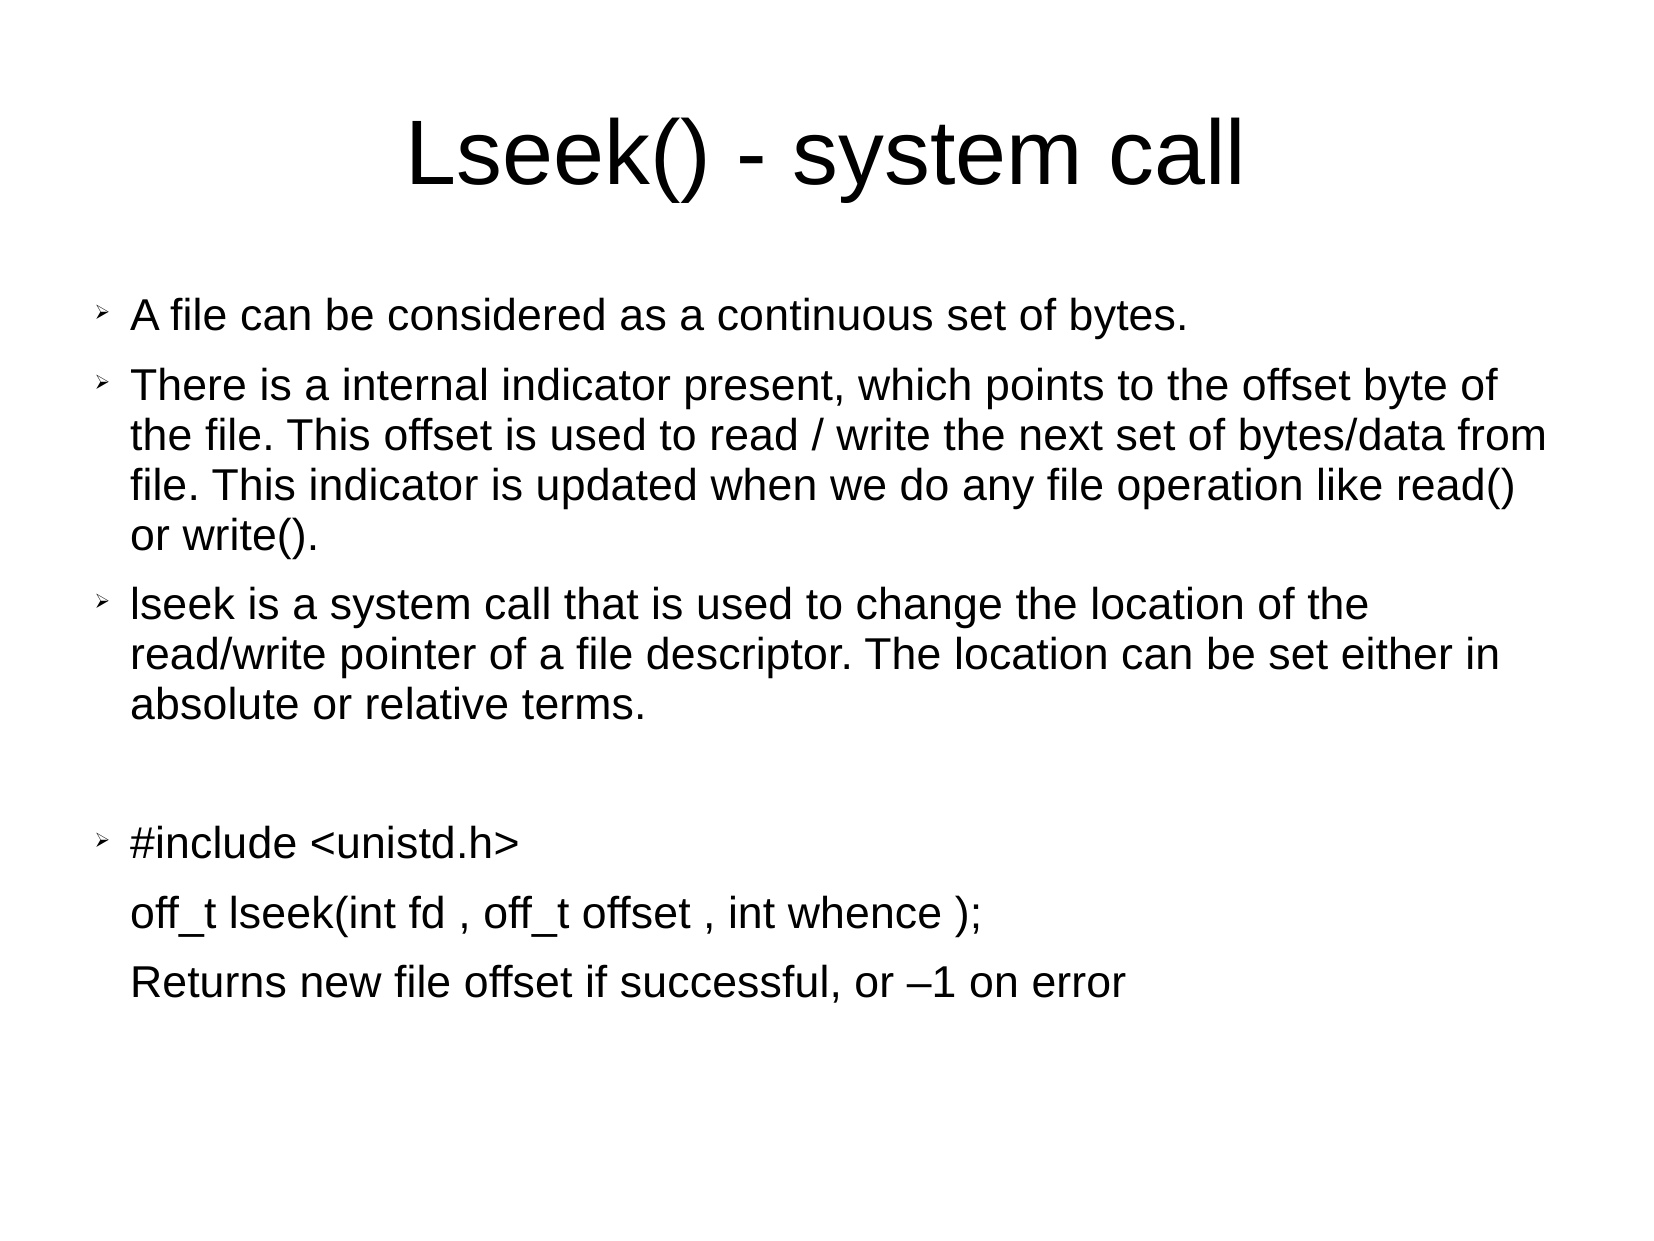

# Lseek() - system call
A file can be considered as a continuous set of bytes.
There is a internal indicator present, which points to the offset byte of the file. This offset is used to read / write the next set of bytes/data from file. This indicator is updated when we do any file operation like read() or write().
lseek is a system call that is used to change the location of the read/write pointer of a file descriptor. The location can be set either in absolute or relative terms.
#include <unistd.h>
off_t lseek(int fd , off_t offset , int whence );
Returns new file offset if successful, or –1 on error